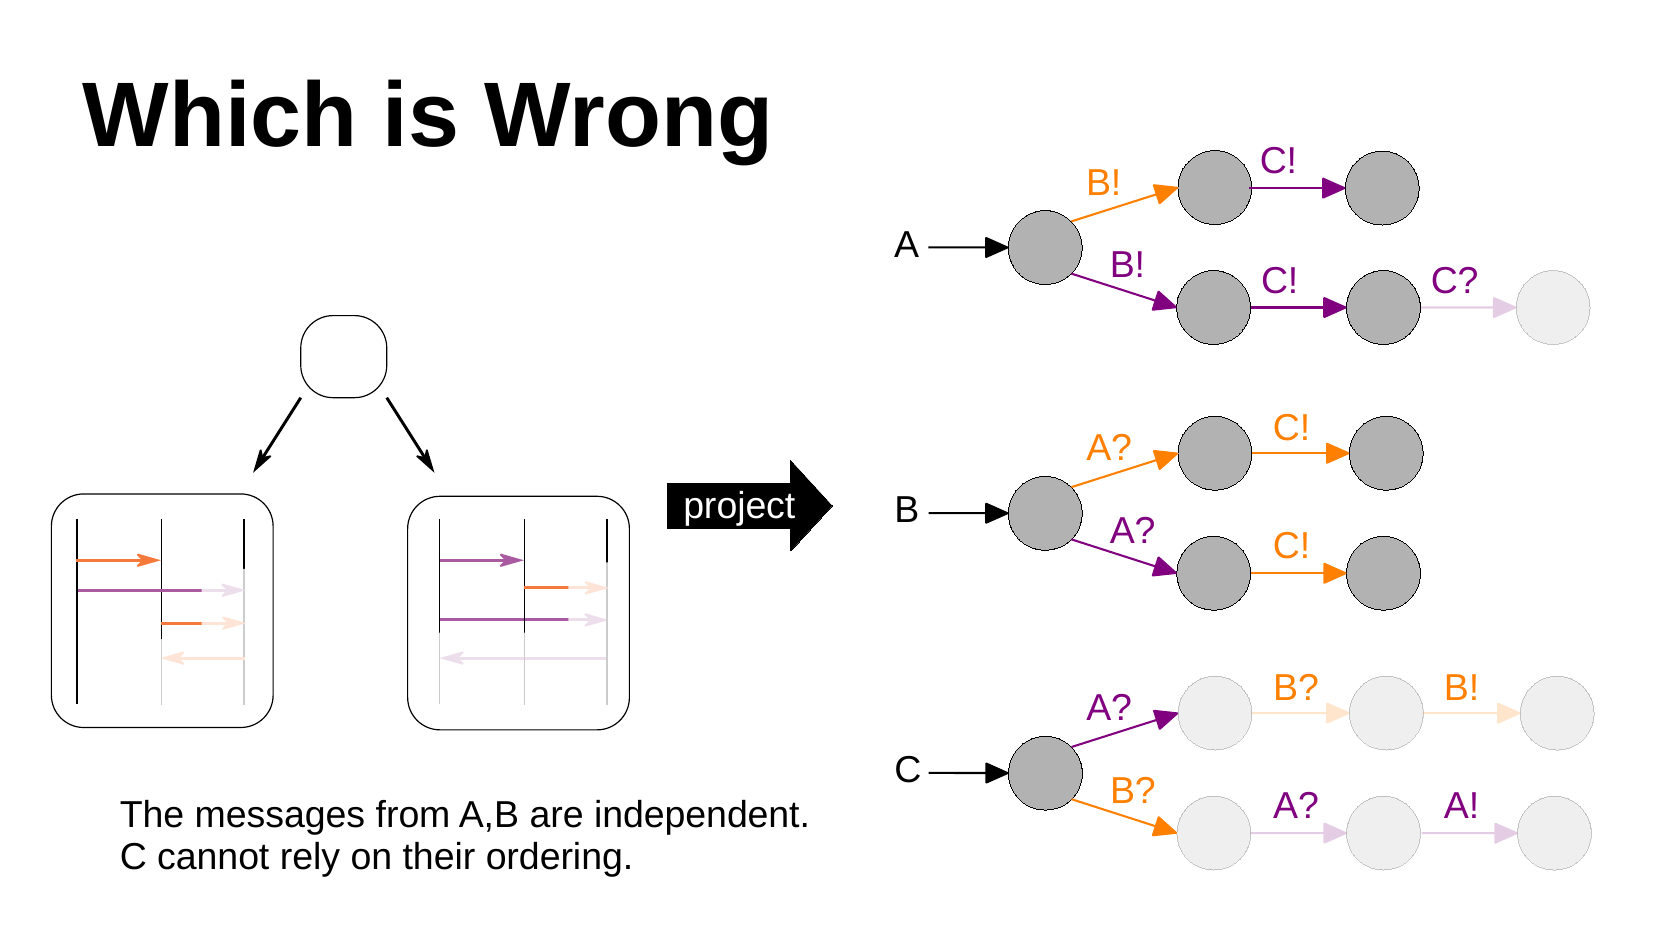

# Which is Wrong
C!
B!
A
B!
C!
C?
C!
A?
project
B
A?
C!
B?
B!
A?
C
B?
A?
A!
The messages from A,B are independent.
C cannot rely on their ordering.